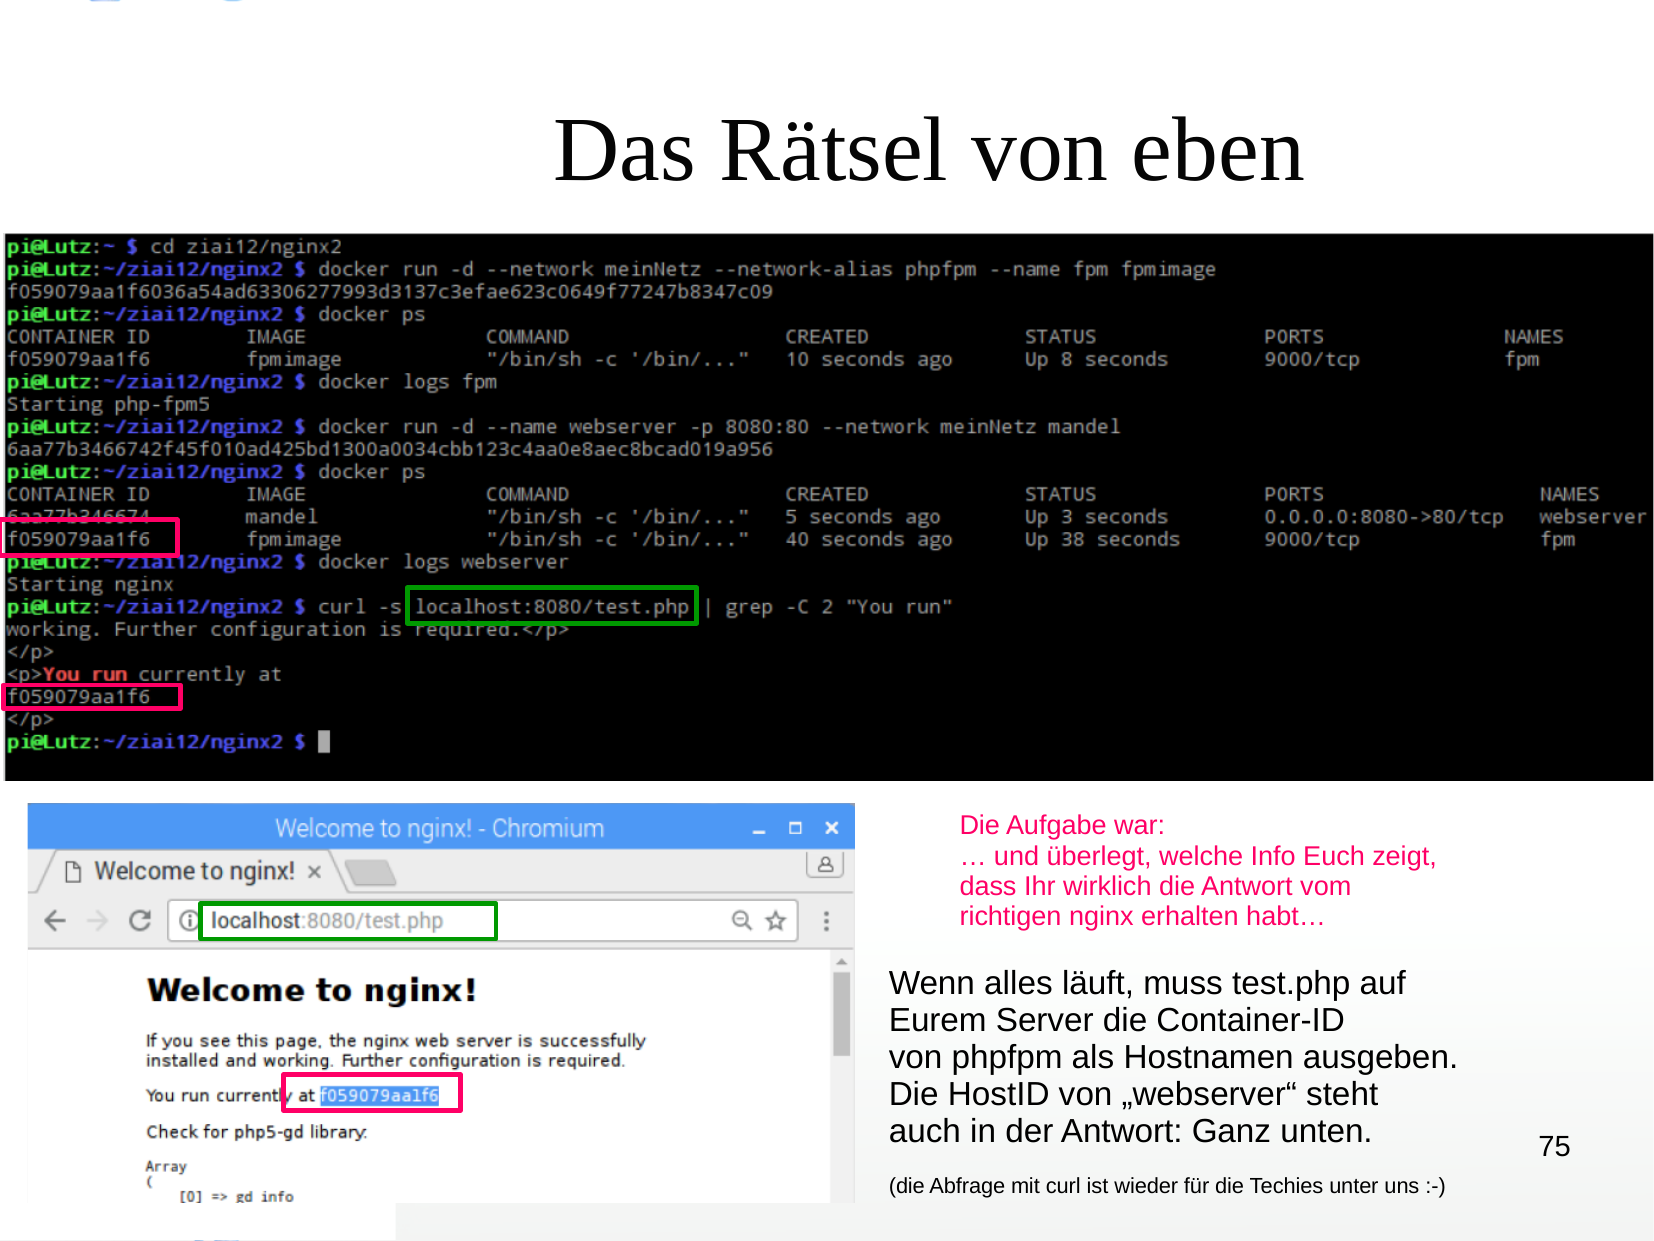

# Das Rätsel von eben
Die Aufgabe war:
… und überlegt, welche Info Euch zeigt,
dass Ihr wirklich die Antwort vom
richtigen nginx erhalten habt…
Wenn alles läuft, muss test.php auf
Eurem Server die Container-ID
von phpfpm als Hostnamen ausgeben.
Die HostID von „webserver“ steht
auch in der Antwort: Ganz unten.
(die Abfrage mit curl ist wieder für die Techies unter uns :-)
75